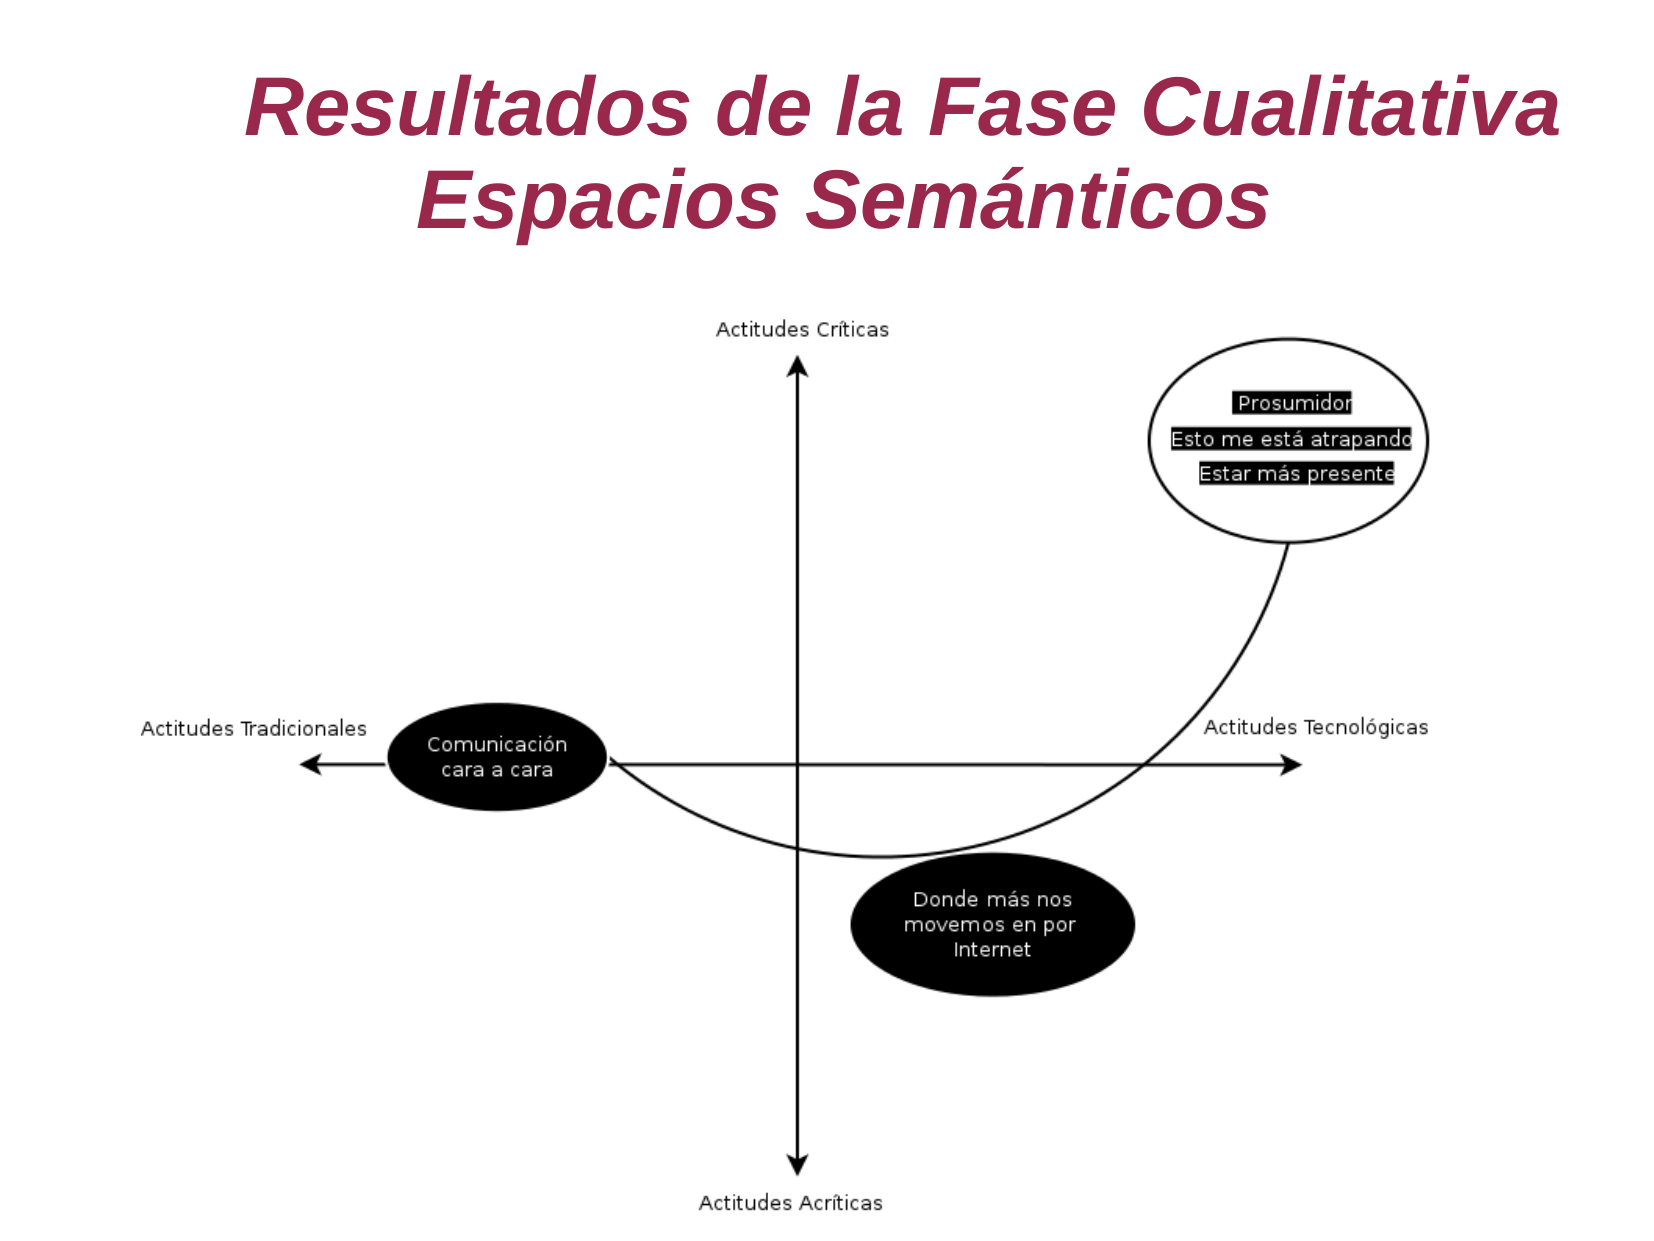

# Resultados de la Fase Cualitativa Espacios Semánticos